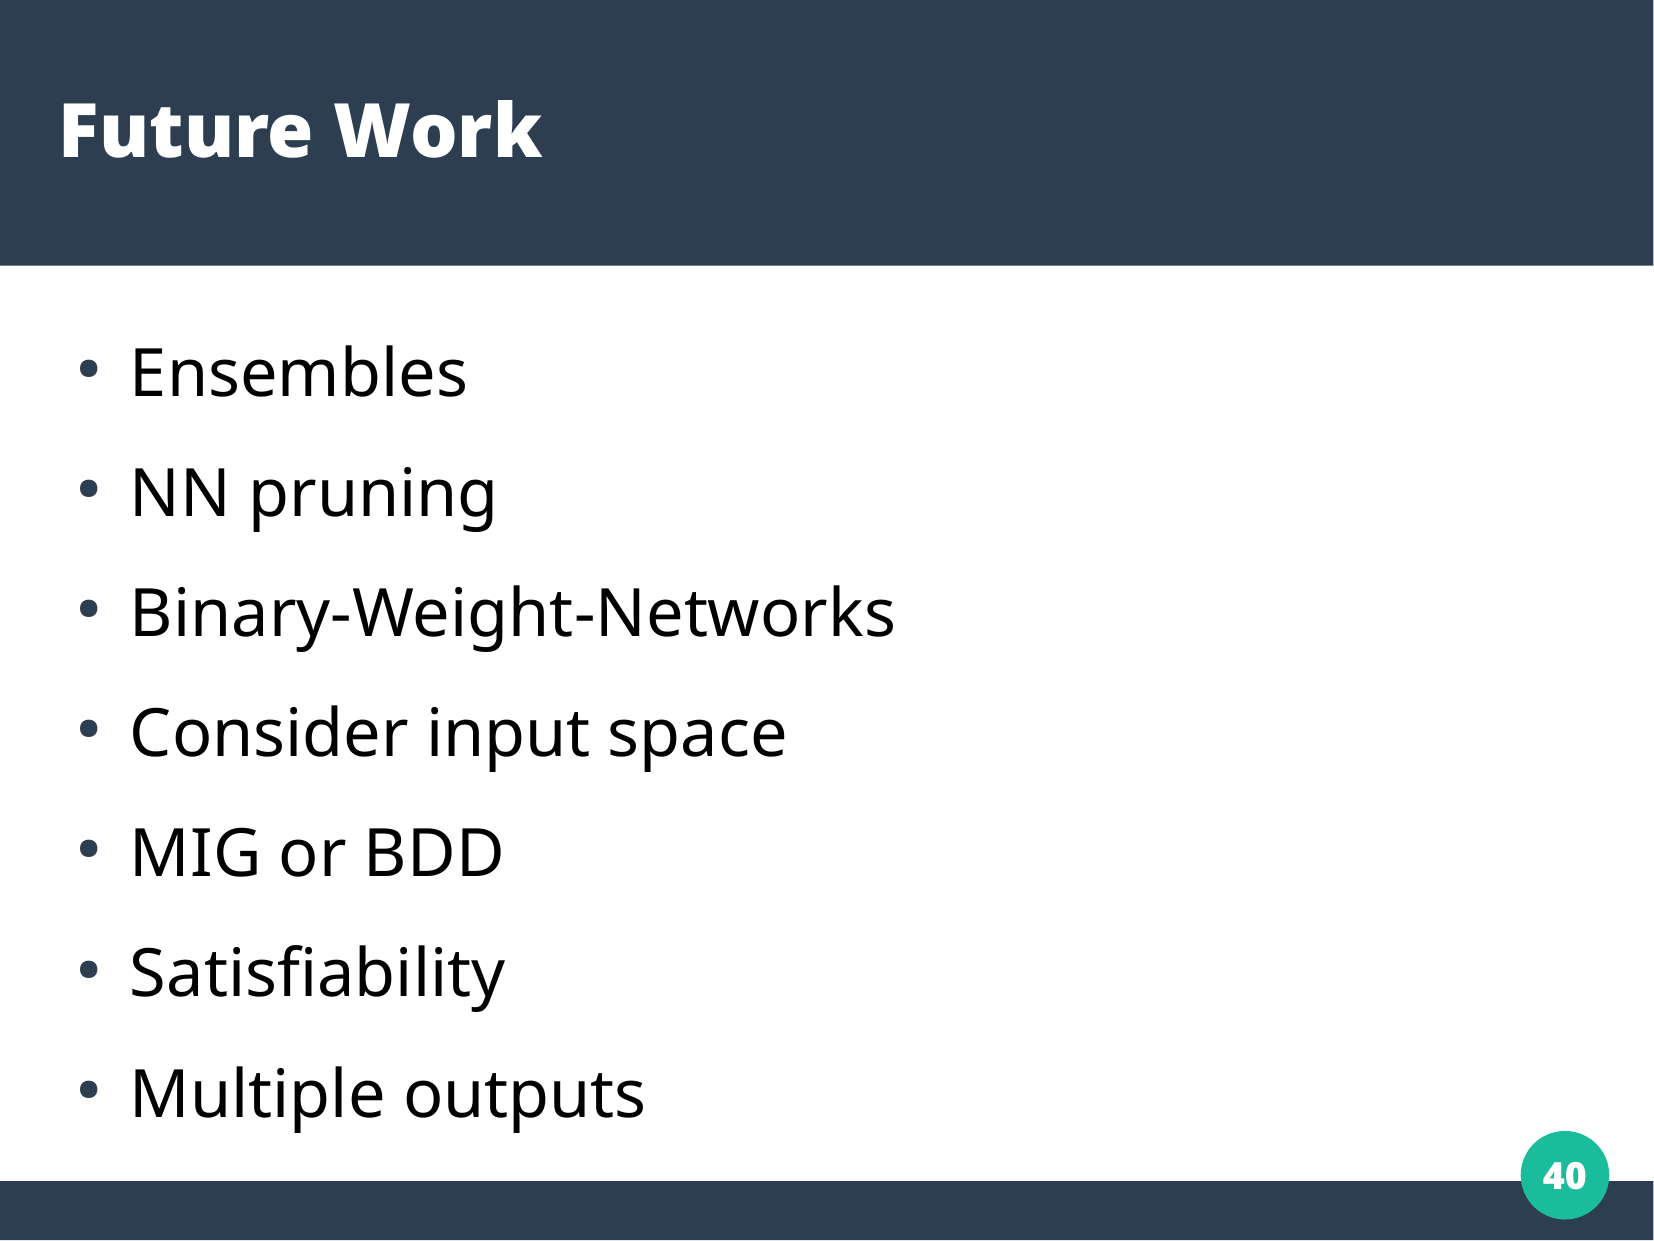

# Future Work
Ensembles
NN pruning
Binary-Weight-Networks
Consider input space
MIG or BDD
Satisfiability
Multiple outputs
40